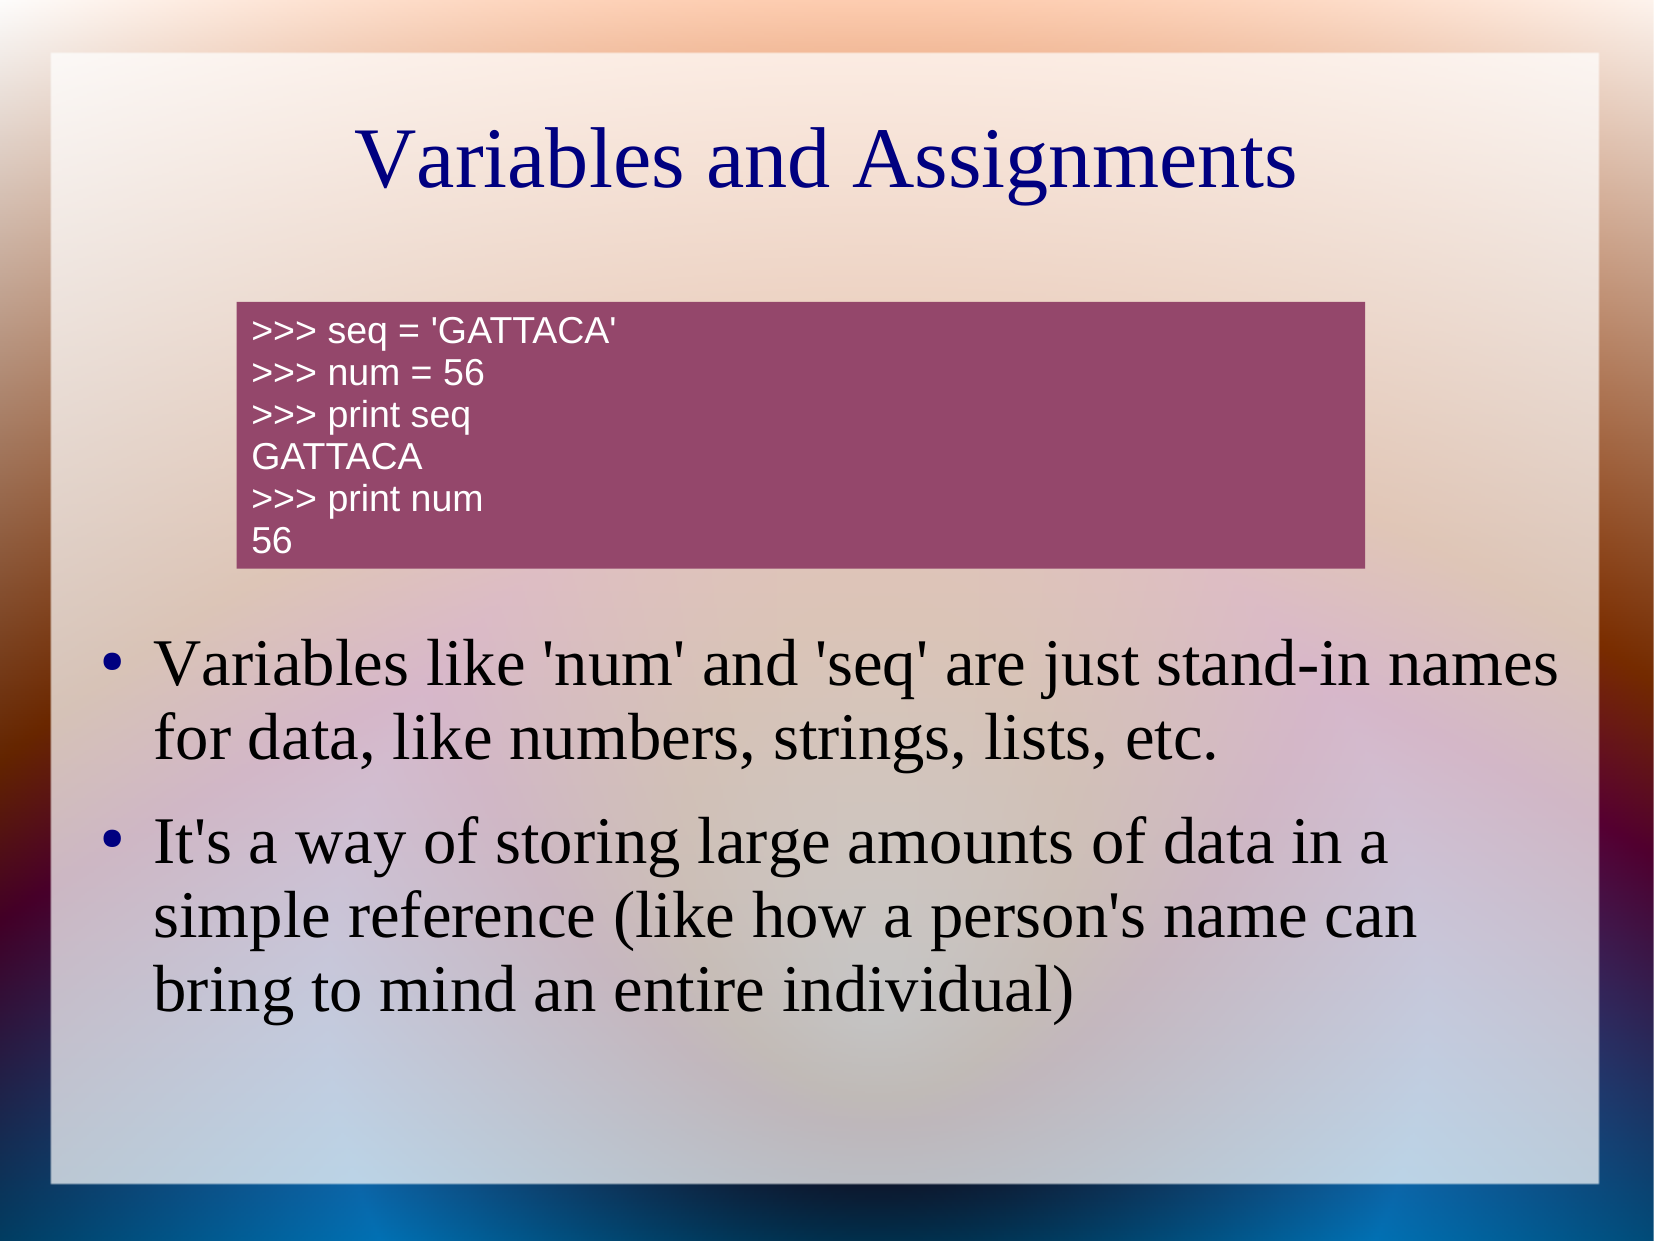

# Variables and Assignments
>>> seq = 'GATTACA'
>>> num = 56
>>> print seq
GATTACA
>>> print num
56
Variables like 'num' and 'seq' are just stand-in names for data, like numbers, strings, lists, etc.
It's a way of storing large amounts of data in a simple reference (like how a person's name can bring to mind an entire individual)